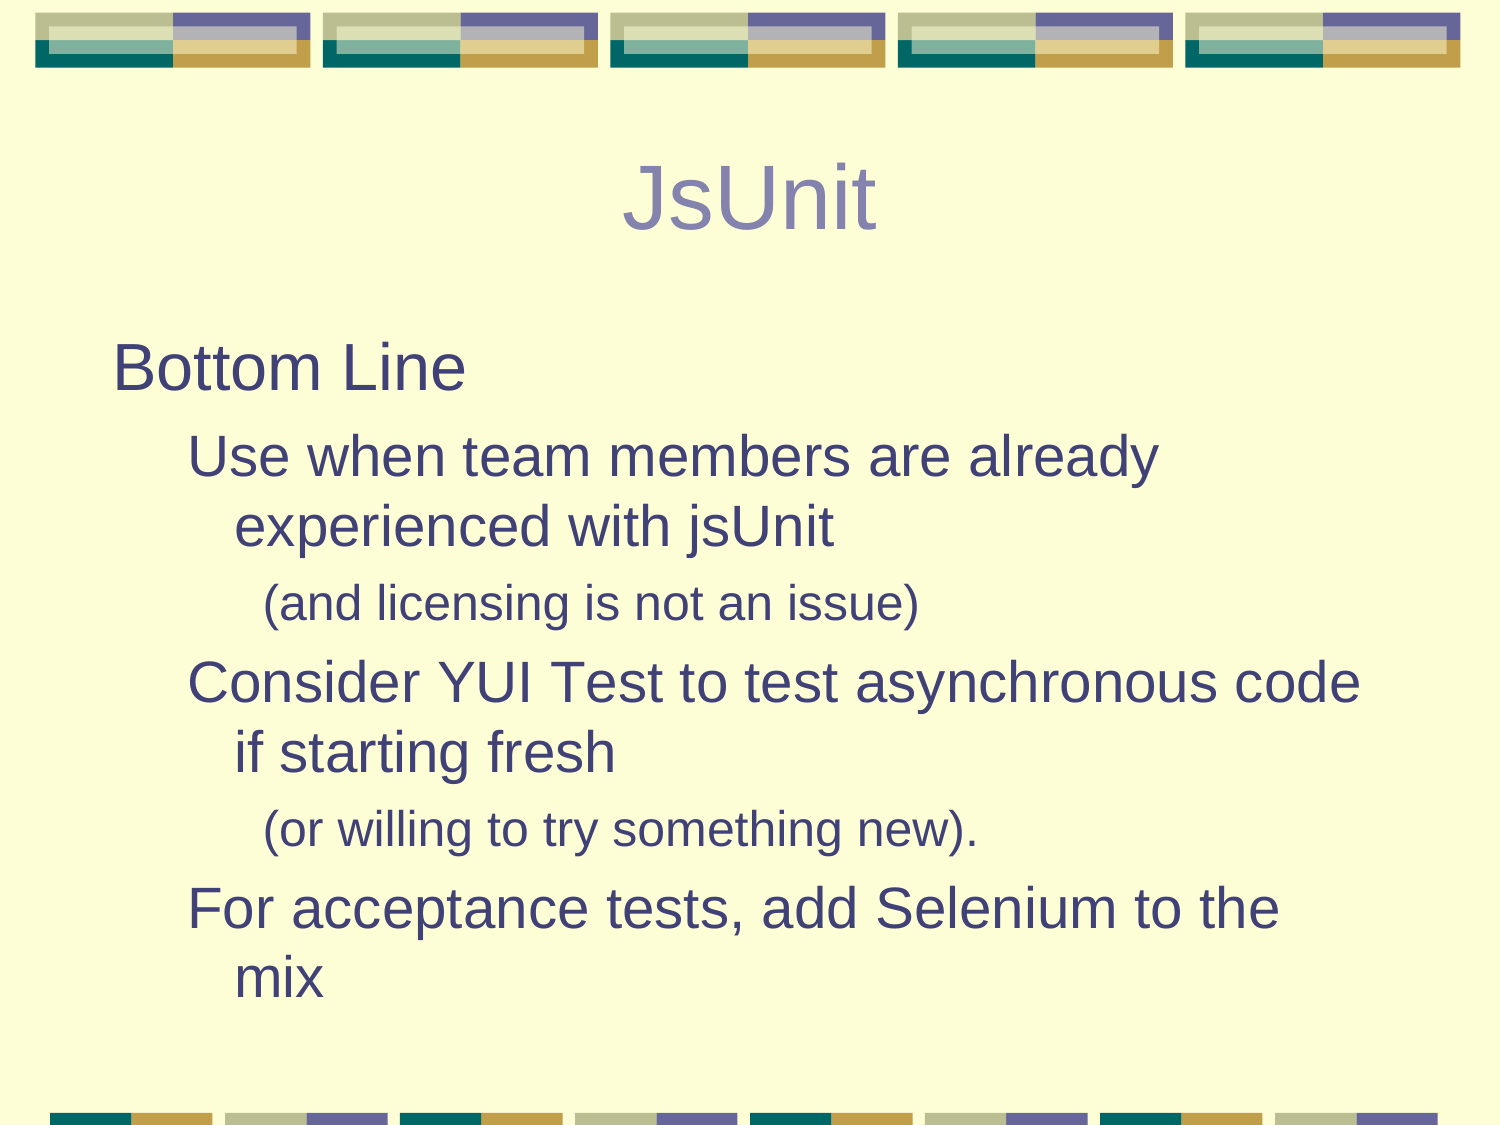

# JsUnit
Bottom Line
Use when team members are already experienced with jsUnit
(and licensing is not an issue)
Consider YUI Test to test asynchronous code if starting fresh
(or willing to try something new).
For acceptance tests, add Selenium to the mix